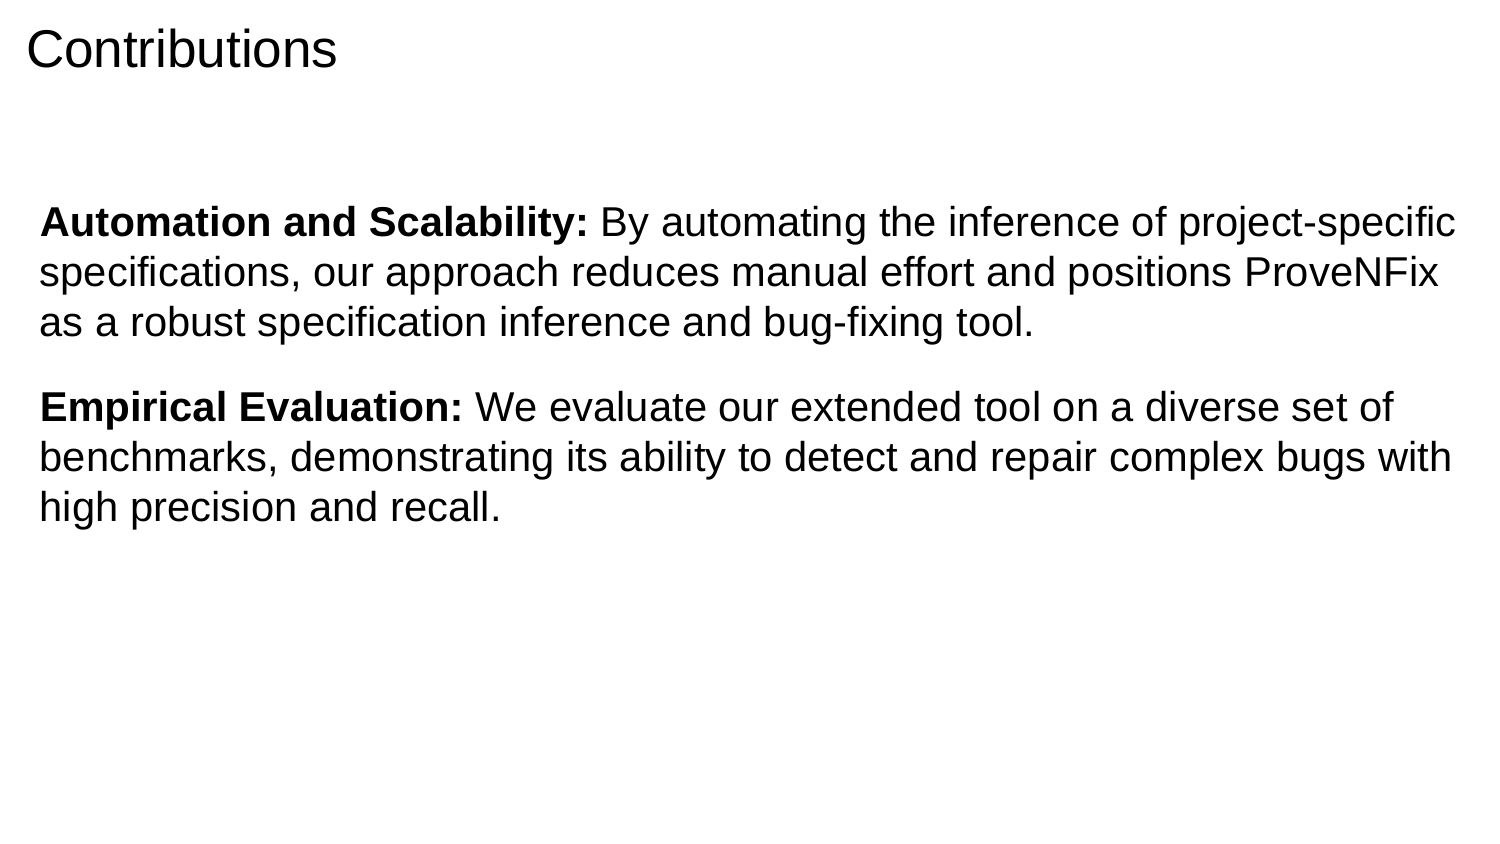

# Contributions
Automation and Scalability: By automating the inference of project-specific specifications, our approach reduces manual effort and positions ProveNFix as a robust specification inference and bug-fixing tool.
Empirical Evaluation: We evaluate our extended tool on a diverse set of benchmarks, demonstrating its ability to detect and repair complex bugs with high precision and recall.